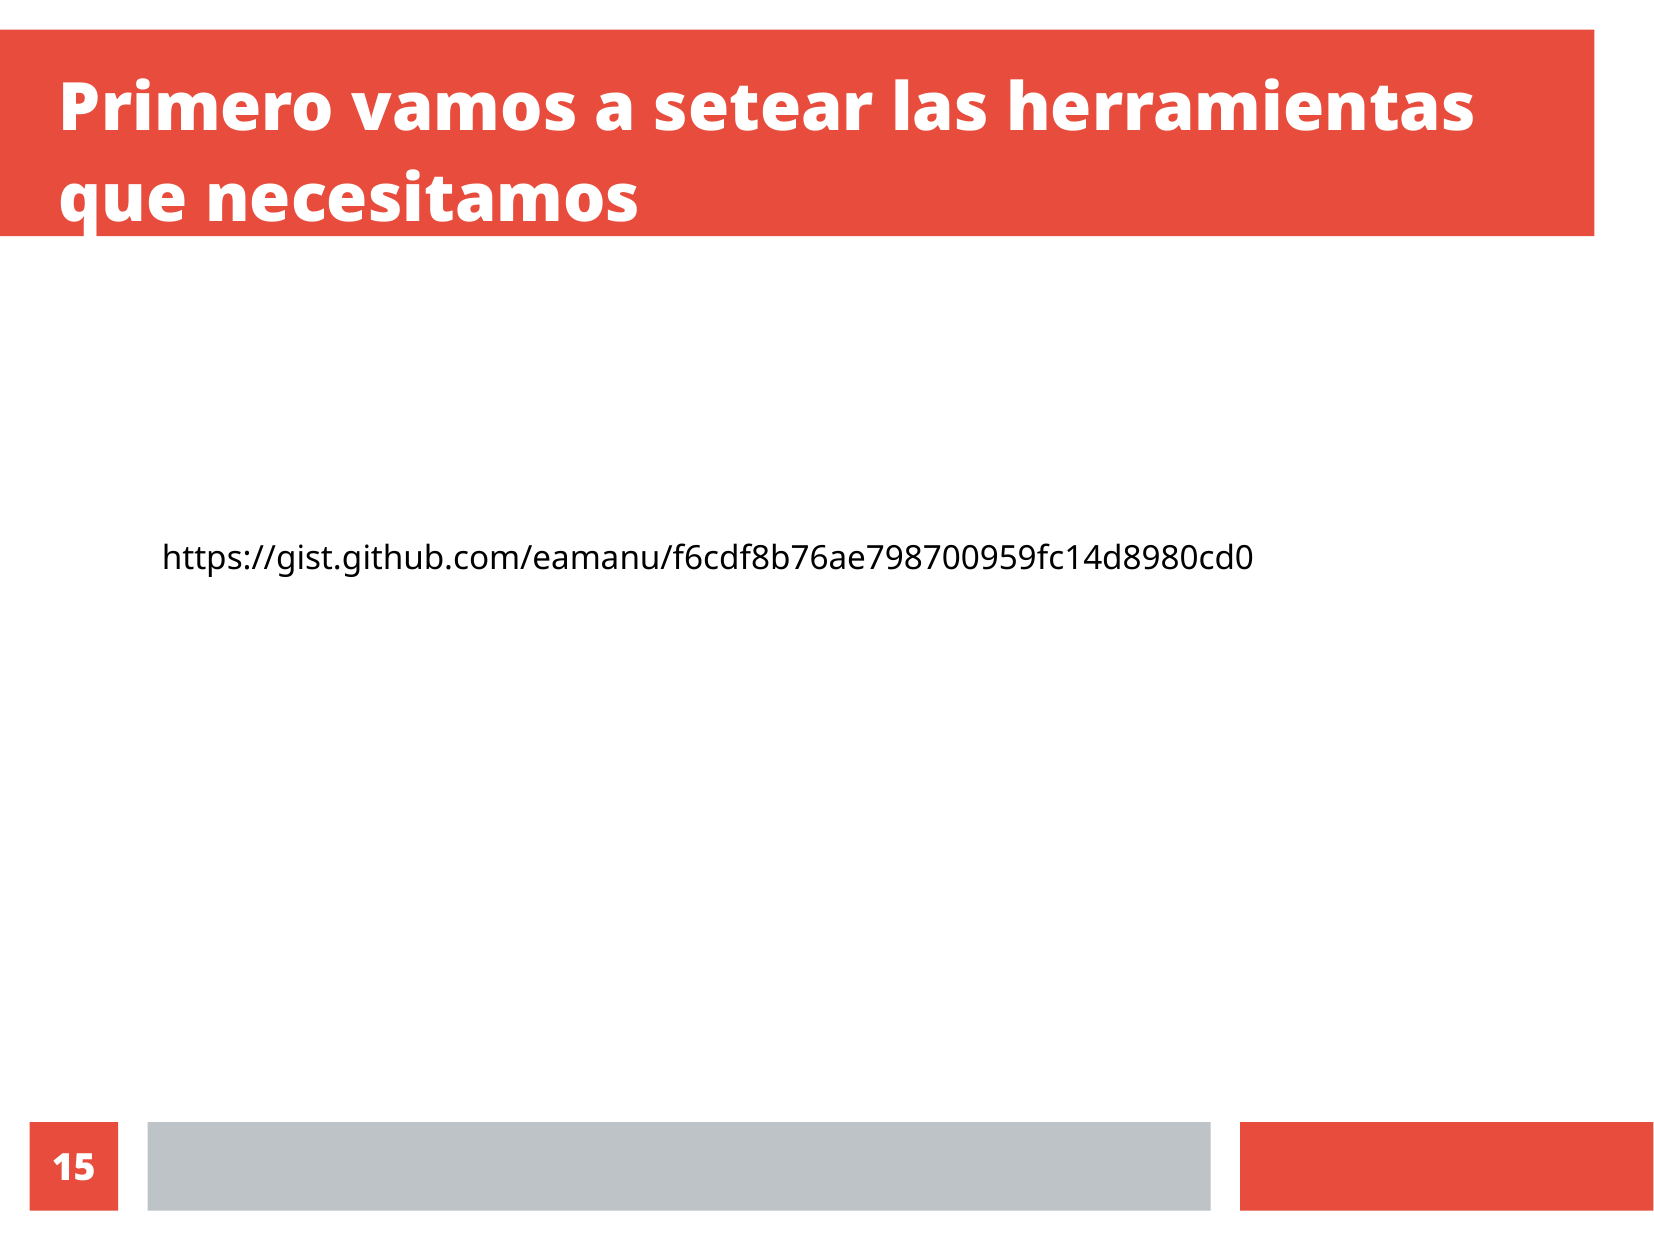

# Primero vamos a setear las herramientas que necesitamos
https://gist.github.com/eamanu/f6cdf8b76ae798700959fc14d8980cd0
15